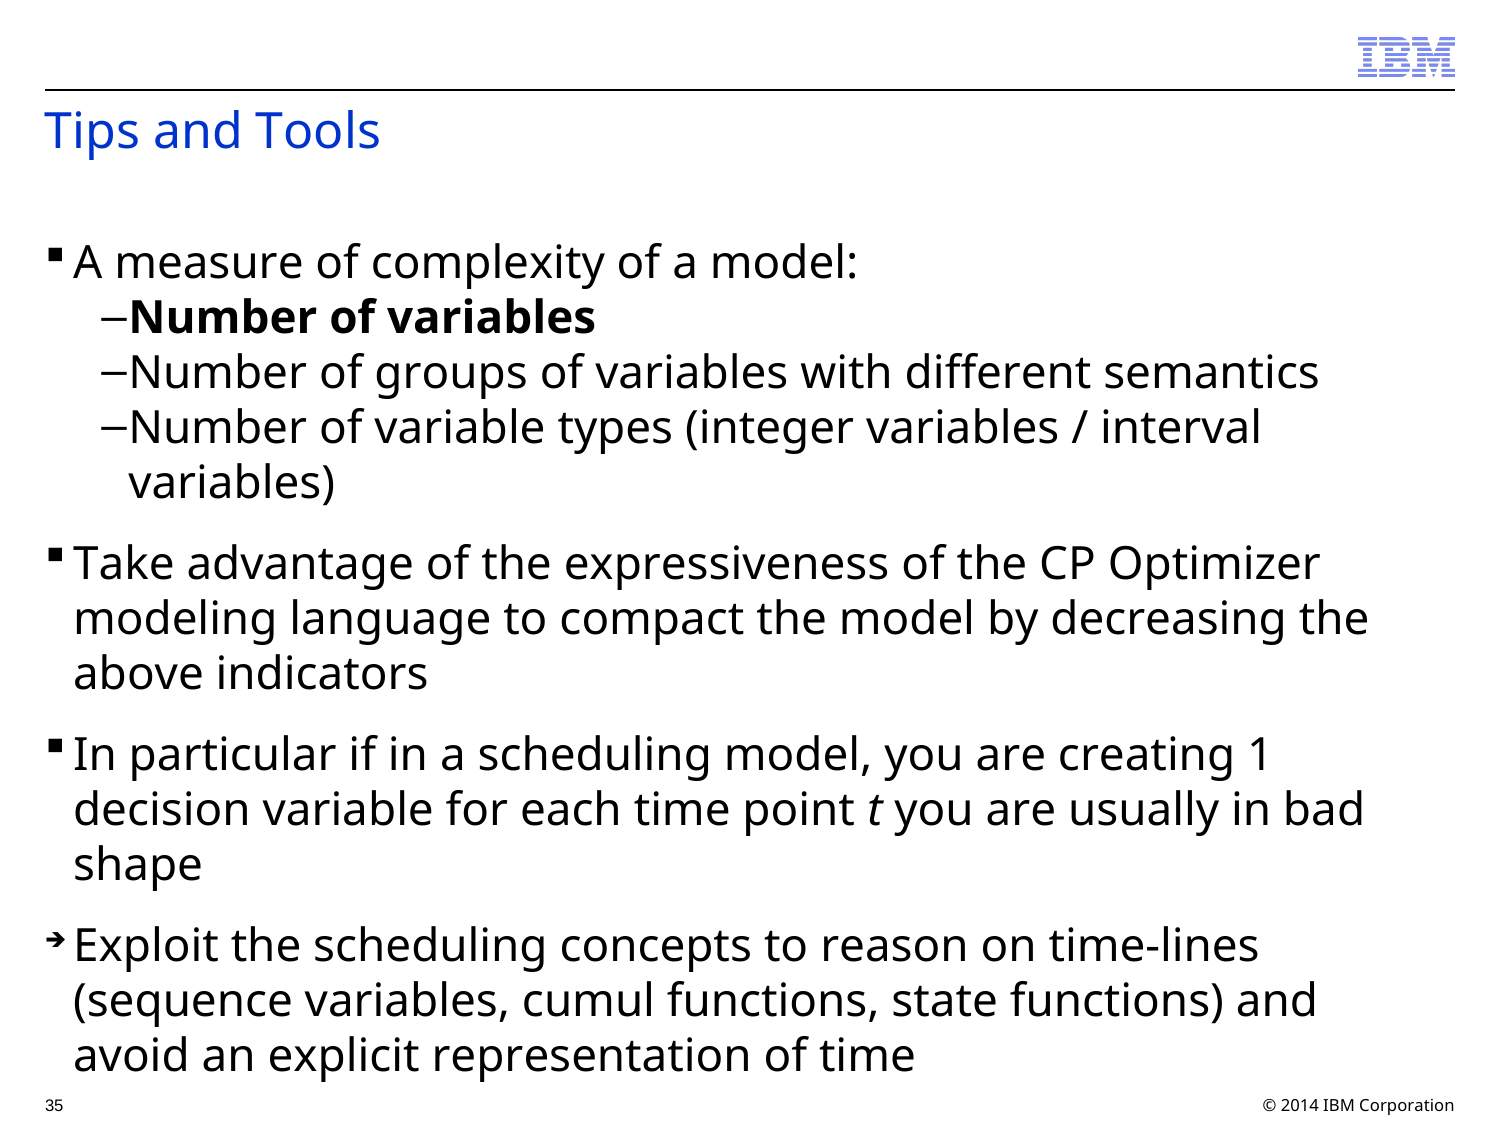

# Tips and Tools
A measure of complexity of a model:
Number of variables
Number of groups of variables with different semantics
Number of variable types (integer variables / interval variables)
Take advantage of the expressiveness of the CP Optimizer modeling language to compact the model by decreasing the above indicators
In particular if in a scheduling model, you are creating 1 decision variable for each time point t you are usually in bad shape
Exploit the scheduling concepts to reason on time-lines (sequence variables, cumul functions, state functions) and avoid an explicit representation of time
35